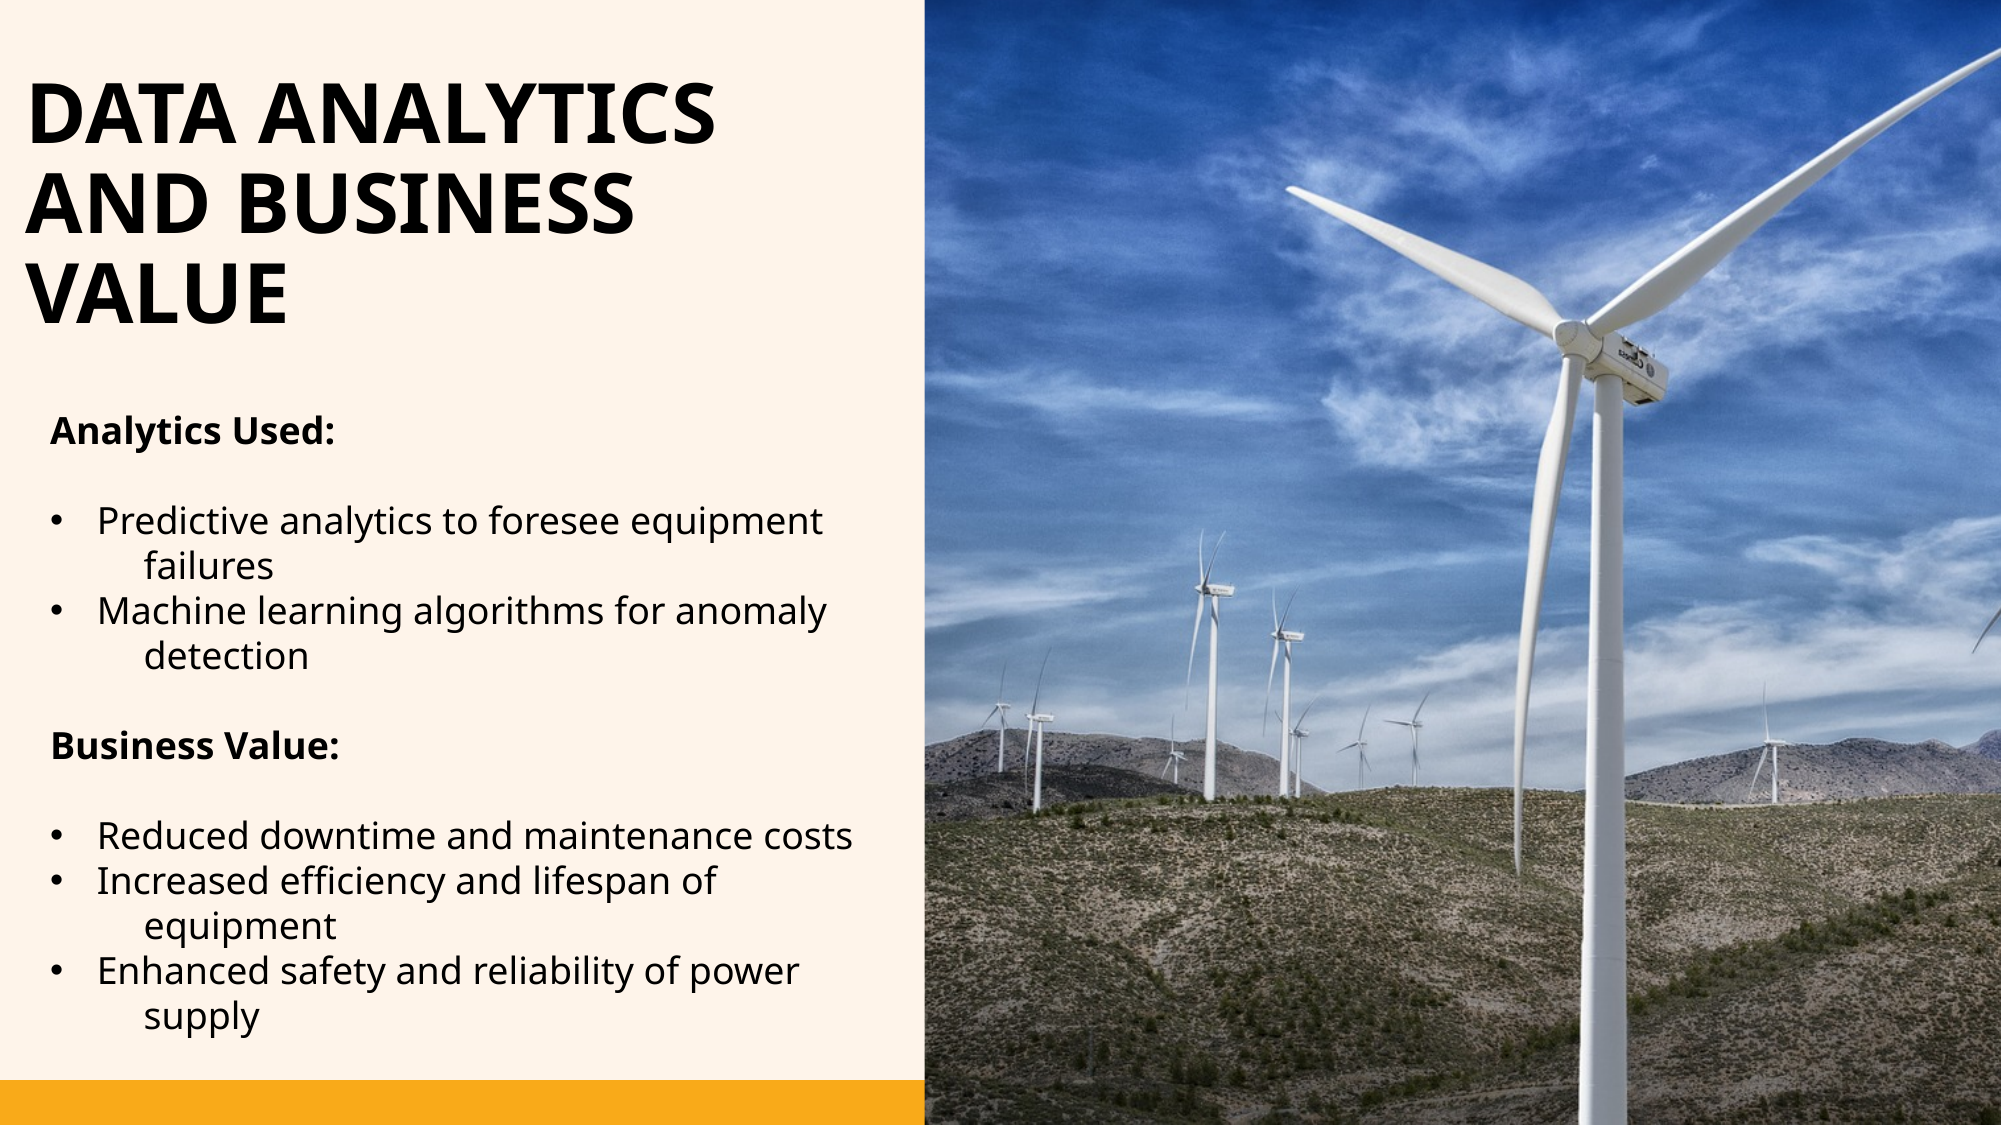

# Data Analytics and business value
Analytics Used:
Predictive analytics to foresee equipment failures
Machine learning algorithms for anomaly detection
Business Value:
Reduced downtime and maintenance costs
Increased efficiency and lifespan of equipment
Enhanced safety and reliability of power supply